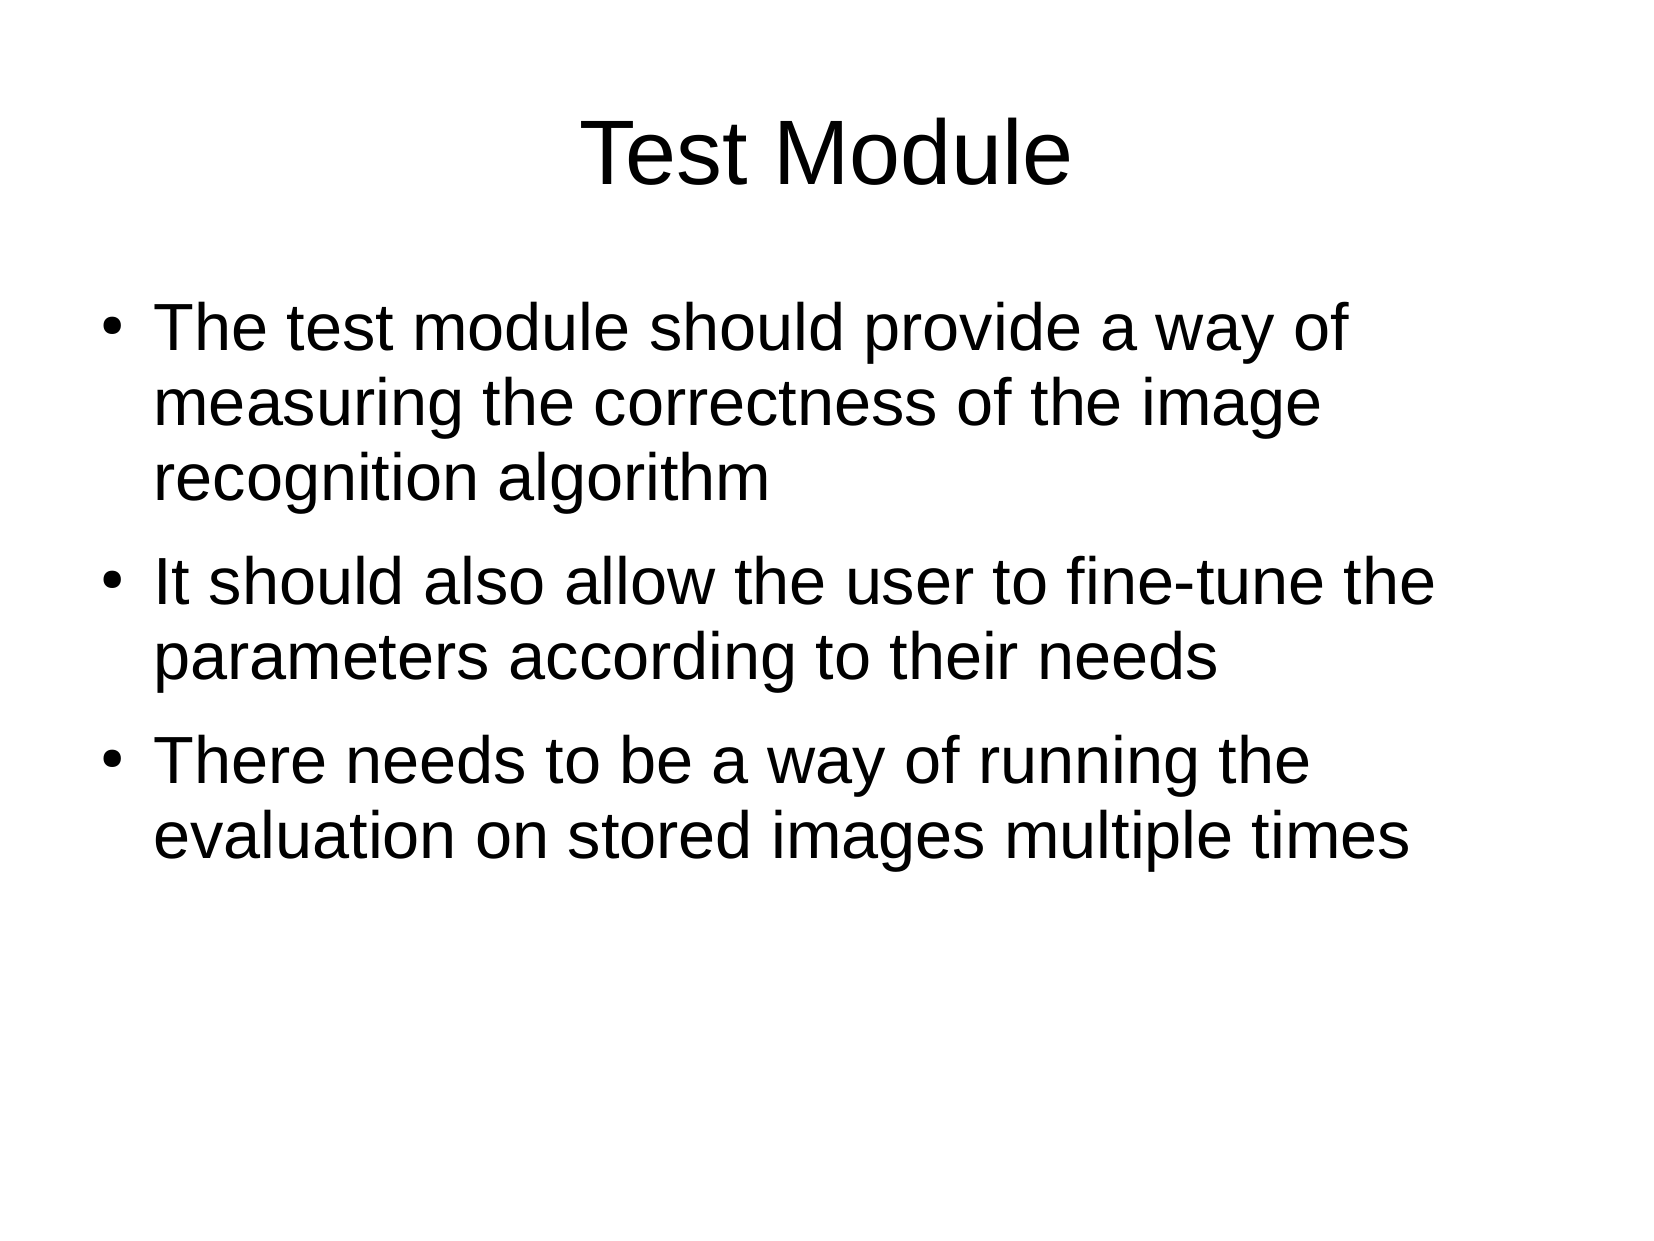

# Test Module
The test module should provide a way of measuring the correctness of the image recognition algorithm
It should also allow the user to fine-tune the parameters according to their needs
There needs to be a way of running the evaluation on stored images multiple times